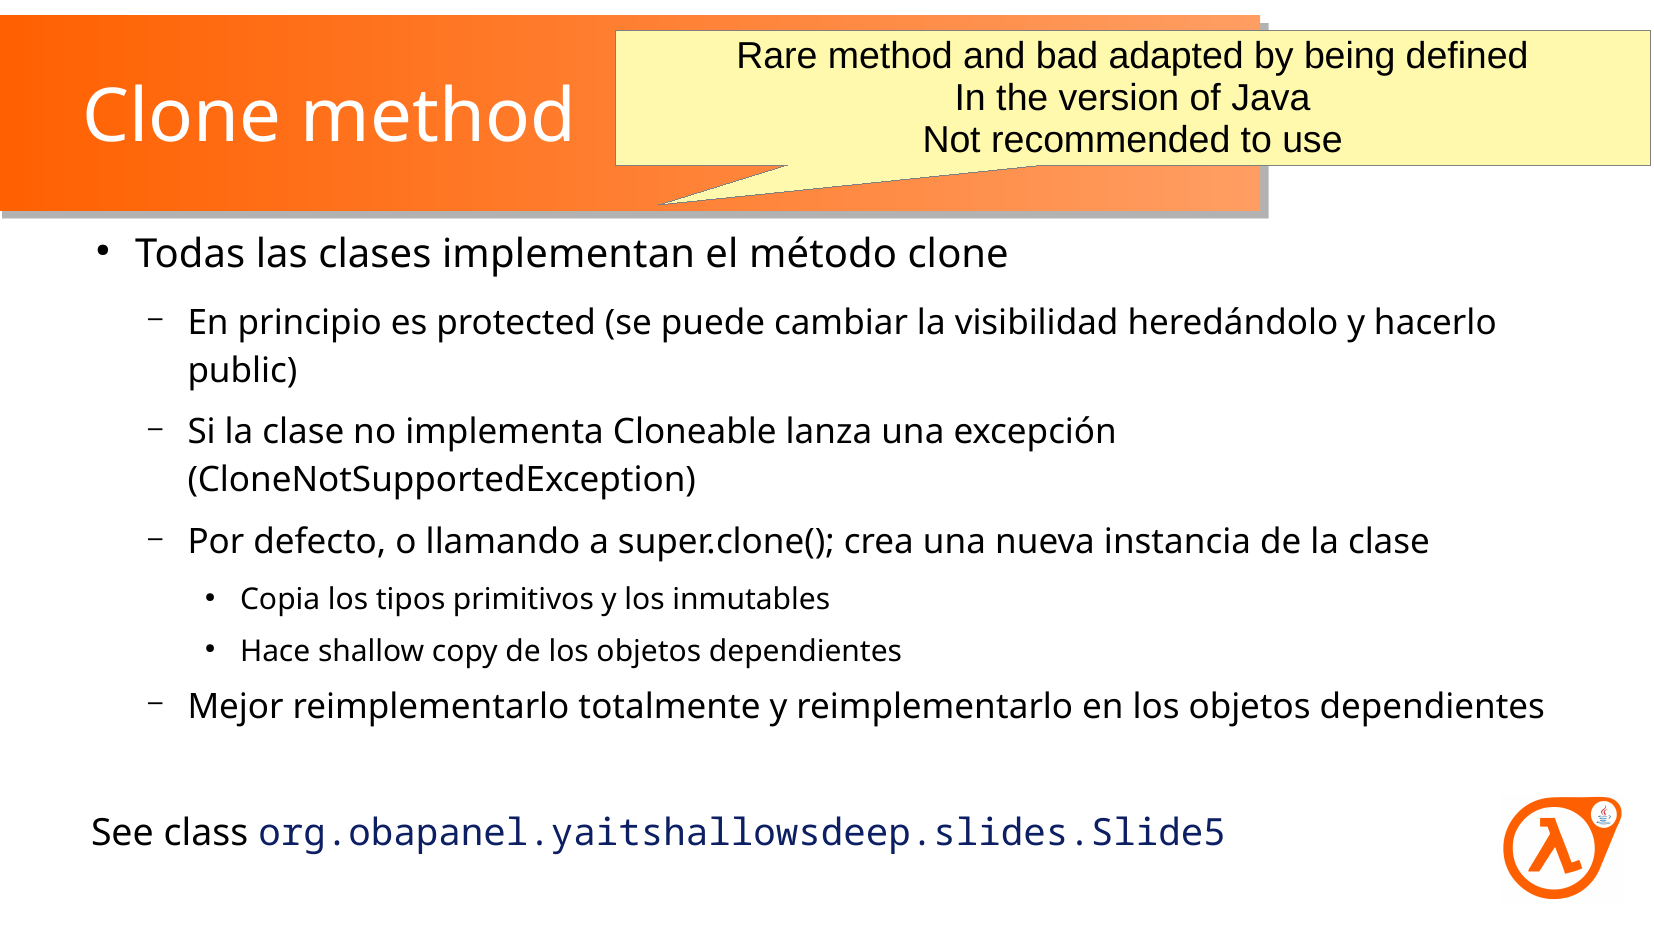

Rare method and bad adapted by being defined
In the version of Java
Not recommended to use
# Clone method
Todas las clases implementan el método clone
En principio es protected (se puede cambiar la visibilidad heredándolo y hacerlo public)
Si la clase no implementa Cloneable lanza una excepción
(CloneNotSupportedException)
Por defecto, o llamando a super.clone(); crea una nueva instancia de la clase
Copia los tipos primitivos y los inmutables
Hace shallow copy de los objetos dependientes
Mejor reimplementarlo totalmente y reimplementarlo en los objetos dependientes
See class org.obapanel.yaitshallowsdeep.slides.Slide5